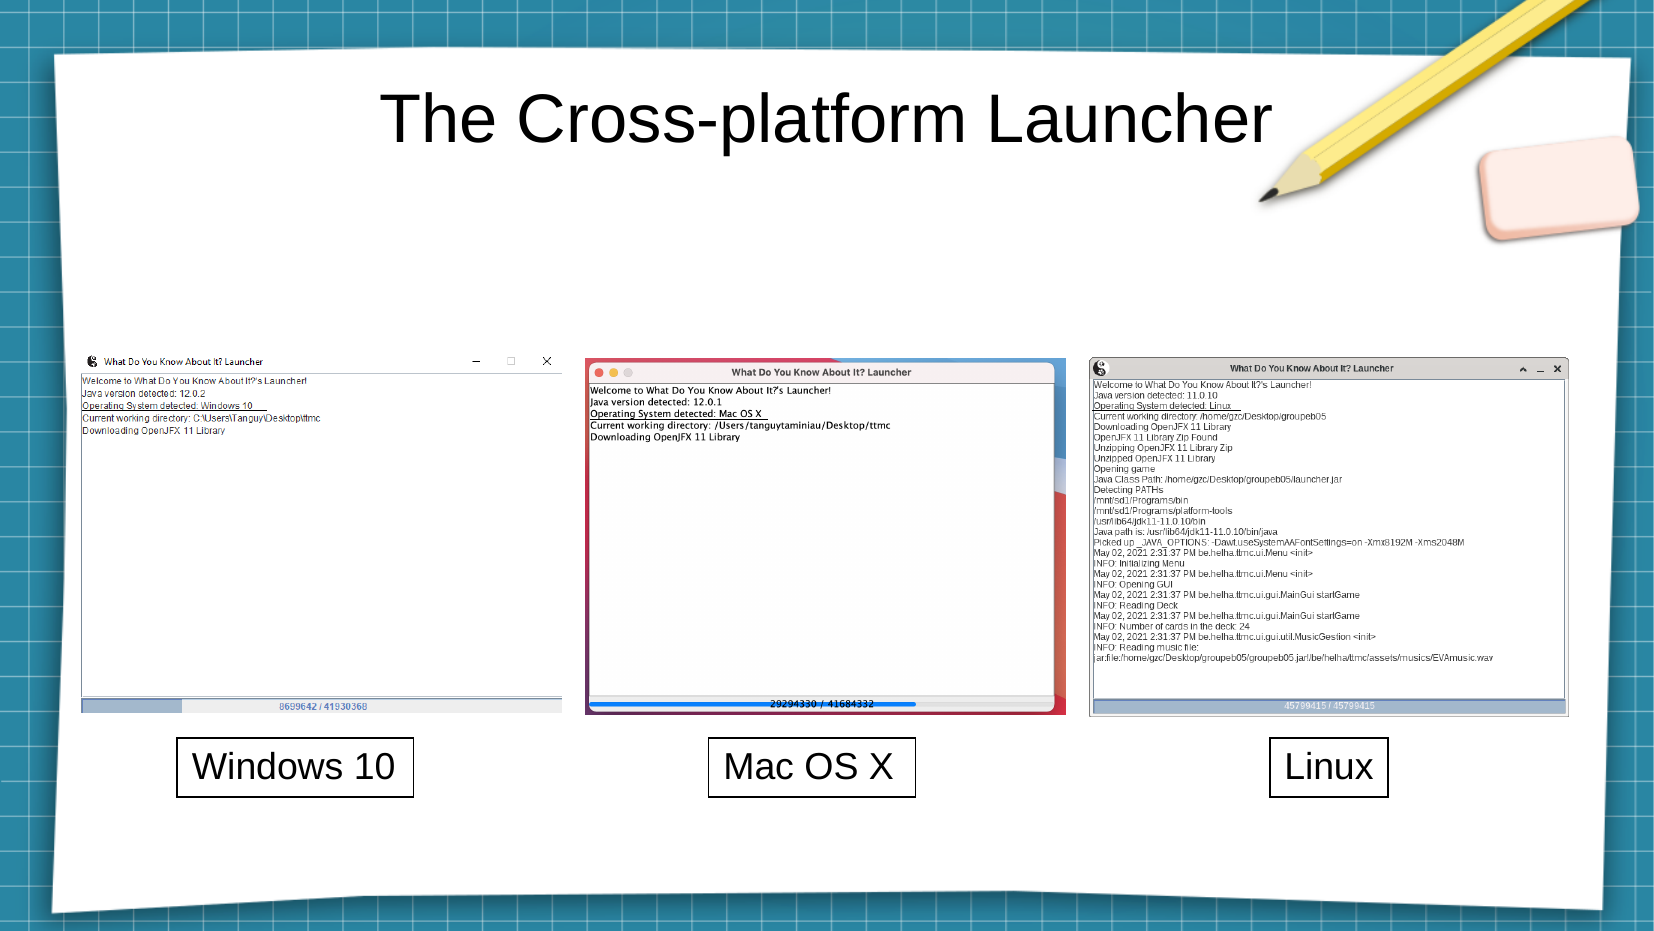

# The Cross-platform Launcher
Windows 10
Mac OS X
Linux